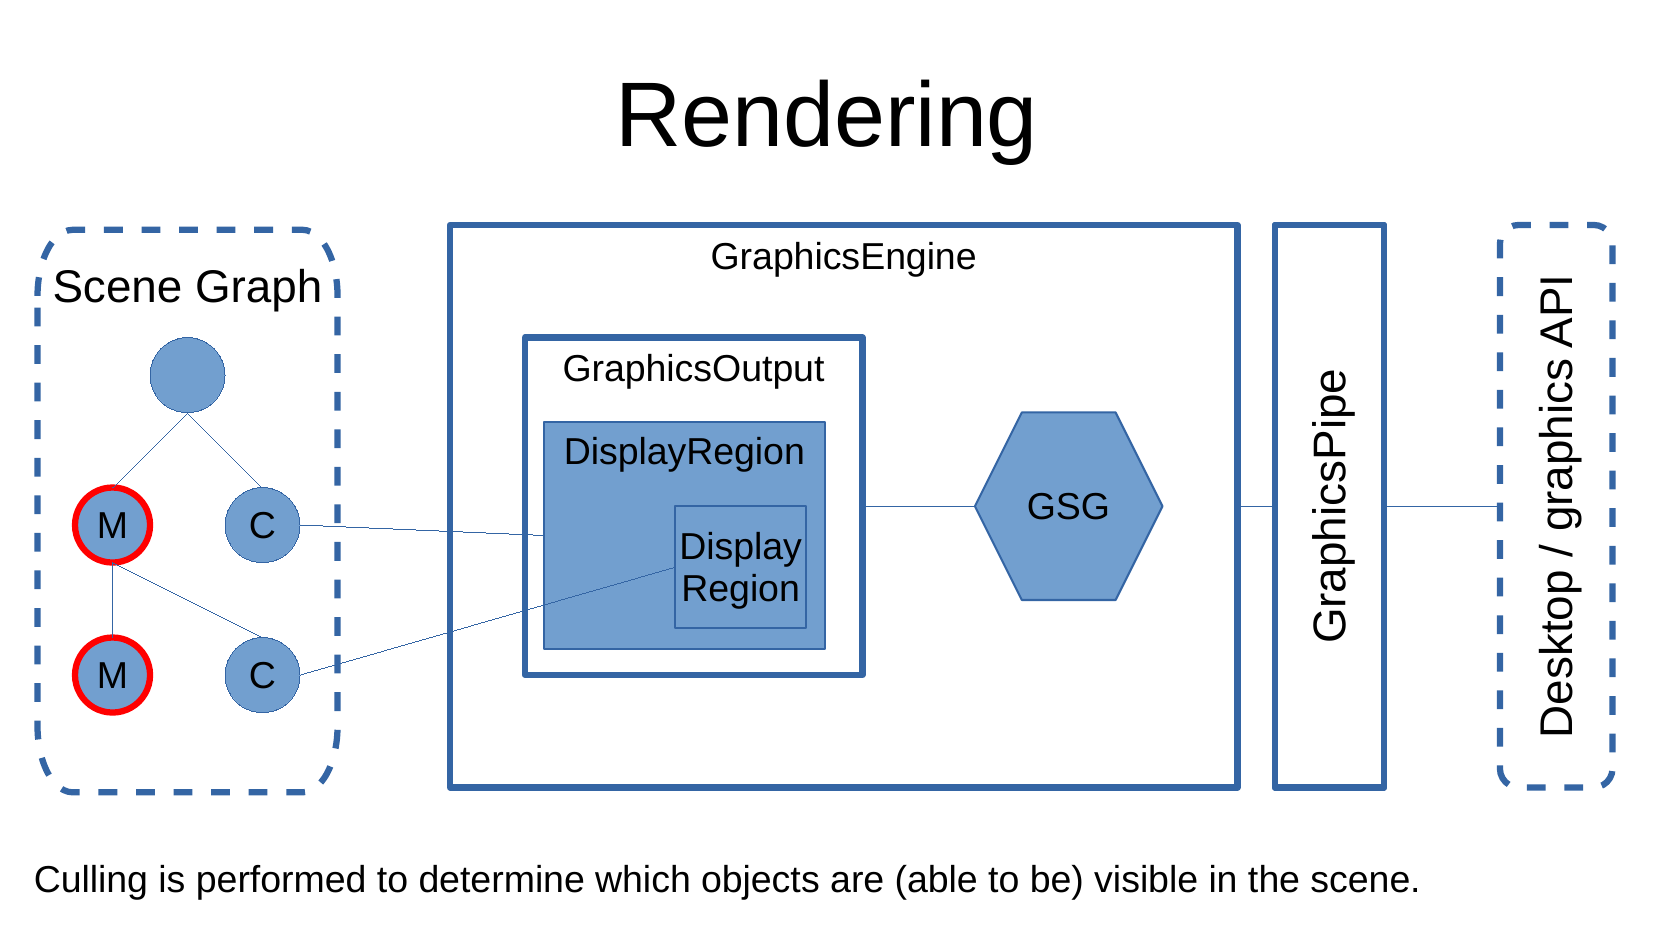

# Rendering
GraphicsEngine
GraphicsPipe
Scene Graph
GraphicsOutput
GSG
DisplayRegion
Desktop / graphics API
M
C
Display
Region
M
C
Culling is performed to determine which objects are (able to be) visible in the scene.